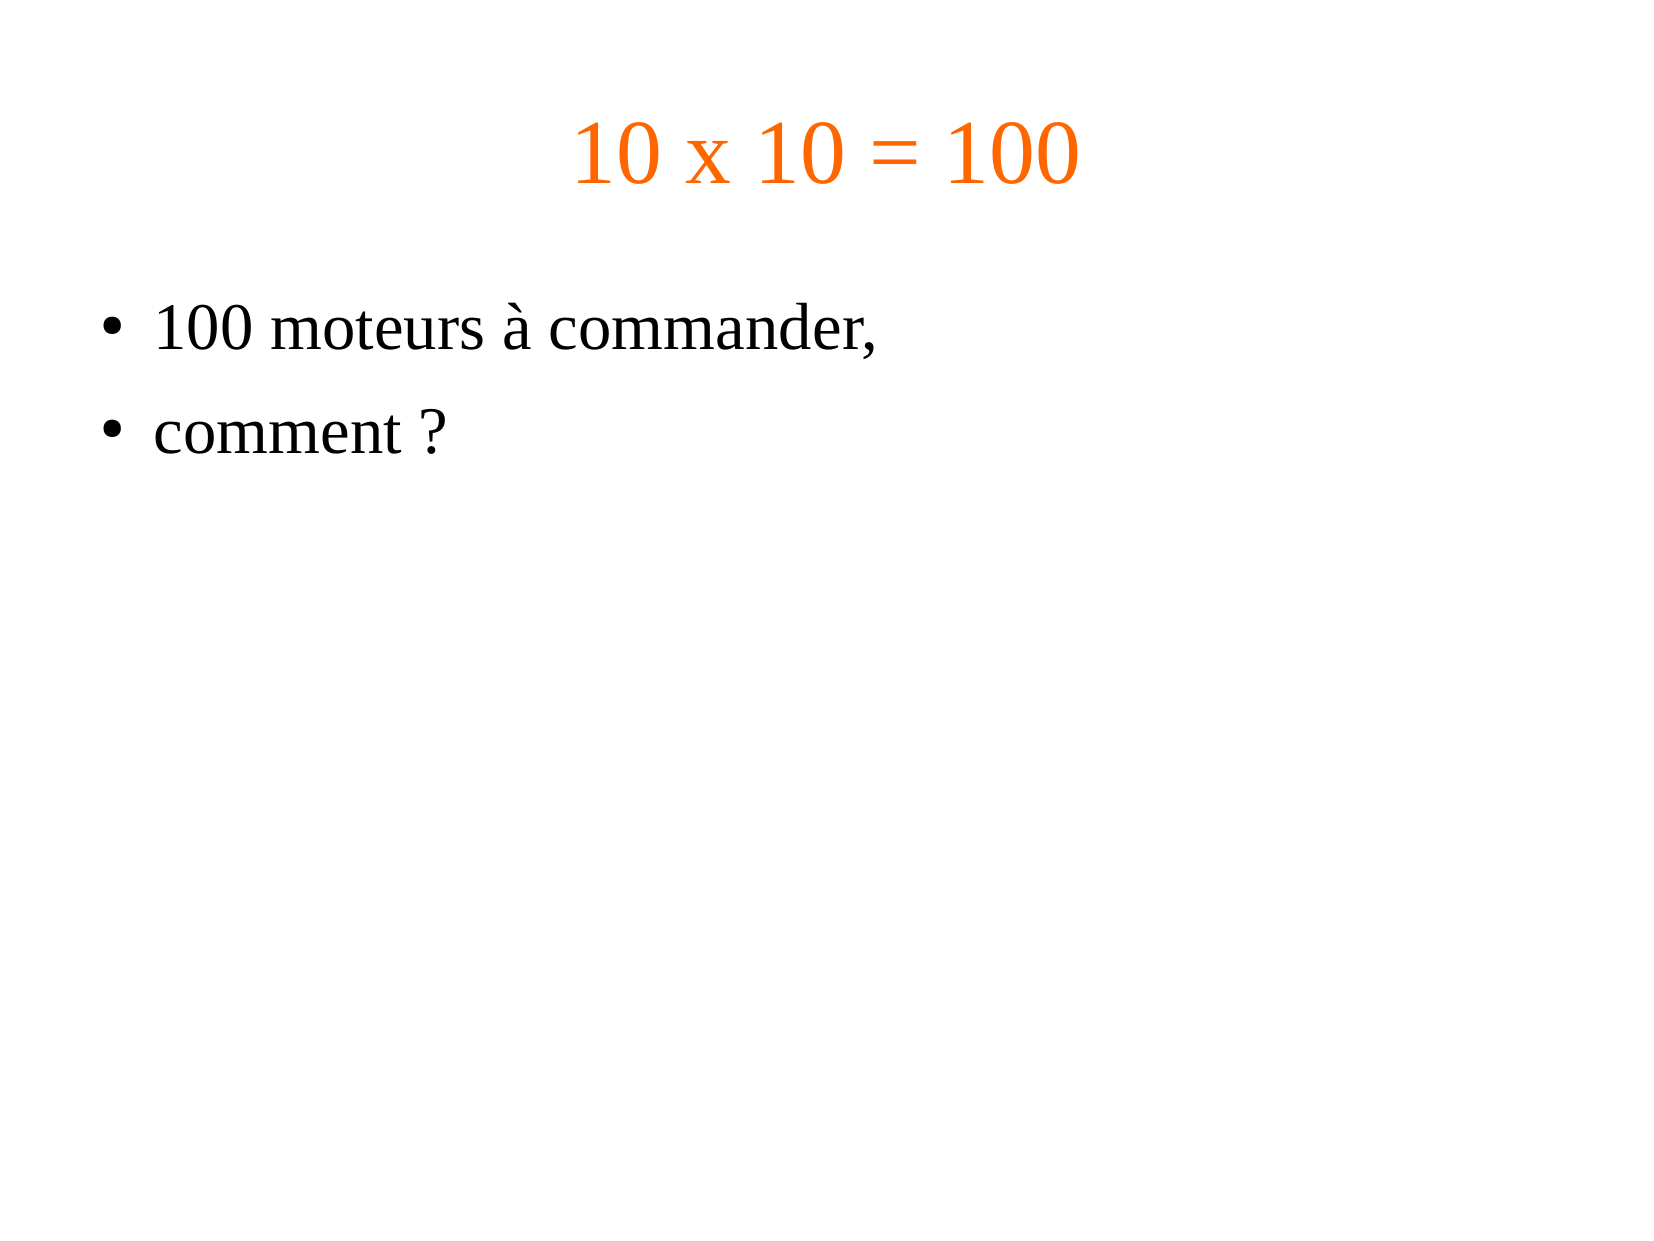

# 10 x 10 = 100
100 moteurs à commander,
comment ?